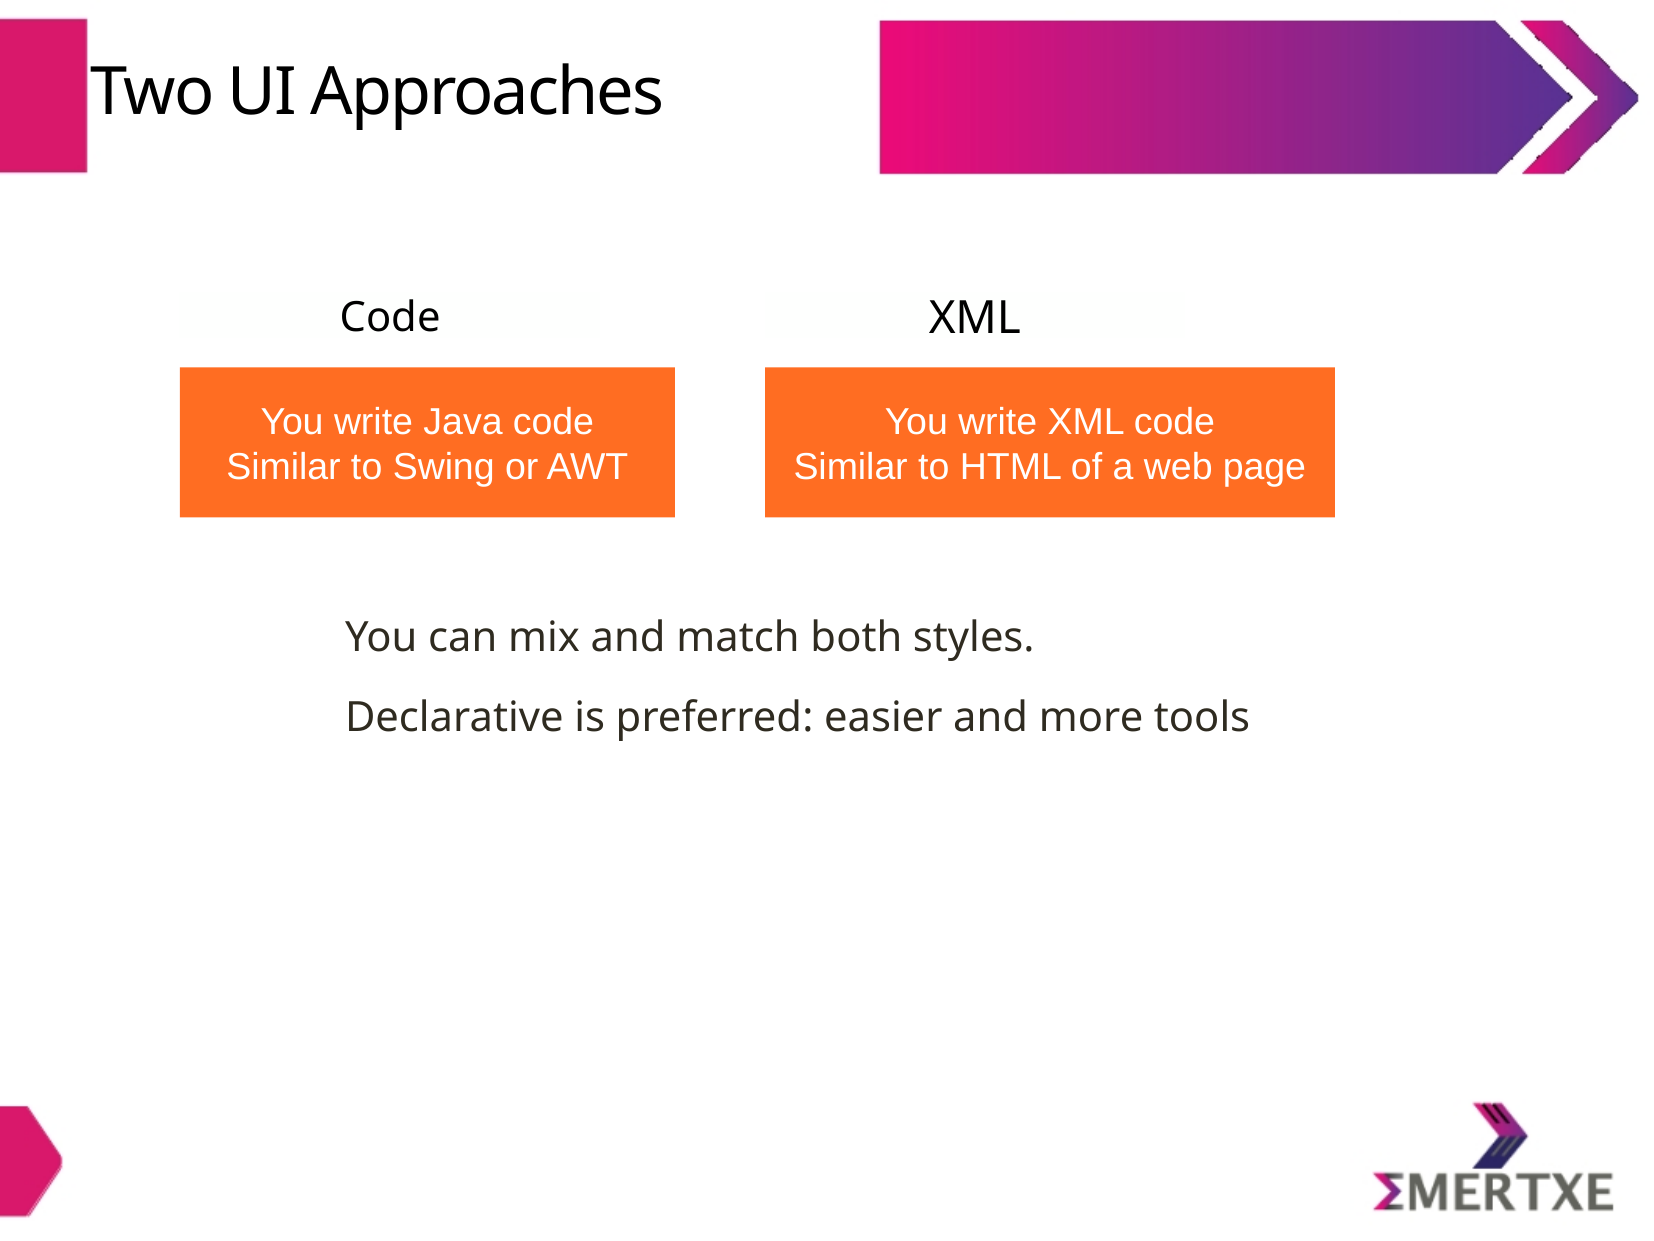

# Two UI Approaches
Code
XML
You write Java code
Similar to Swing or AWT
You write XML code
Similar to HTML of a web page
You can mix and match both styles.
Declarative is preferred: easier and more tools